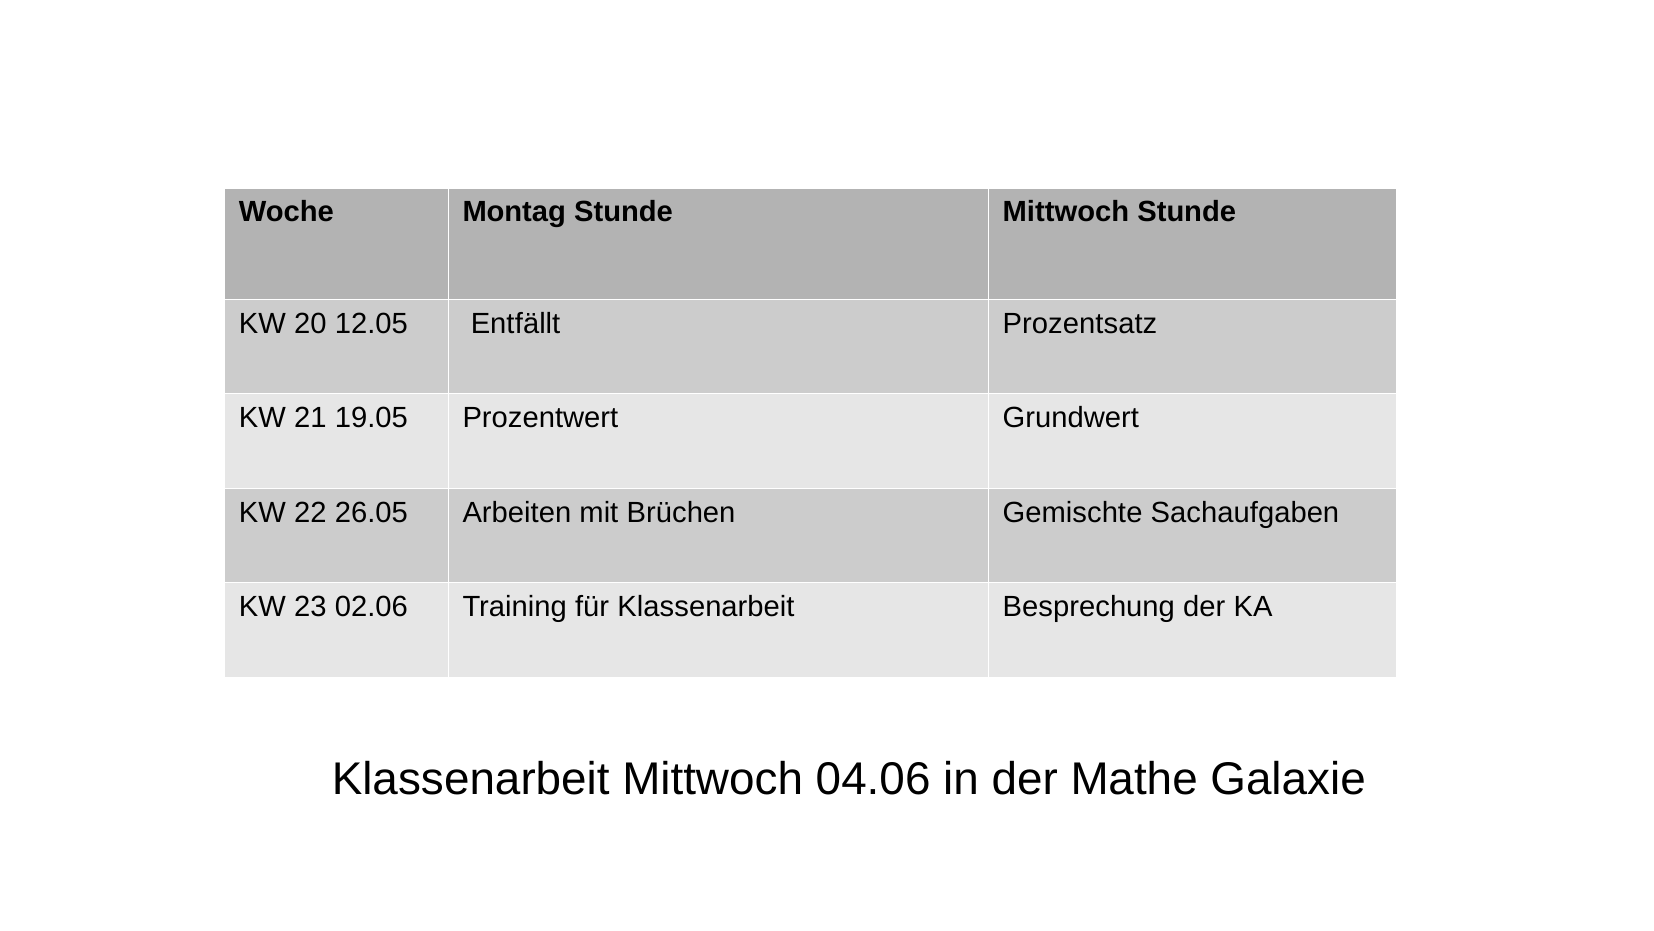

| Woche | Montag Stunde | Mittwoch Stunde |
| --- | --- | --- |
| KW 20 12.05 | Entfällt | Prozentsatz |
| KW 21 19.05 | Prozentwert | Grundwert |
| KW 22 26.05 | Arbeiten mit Brüchen | Gemischte Sachaufgaben |
| KW 23 02.06 | Training für Klassenarbeit | Besprechung der KA |
Klassenarbeit Mittwoch 04.06 in der Mathe Galaxie